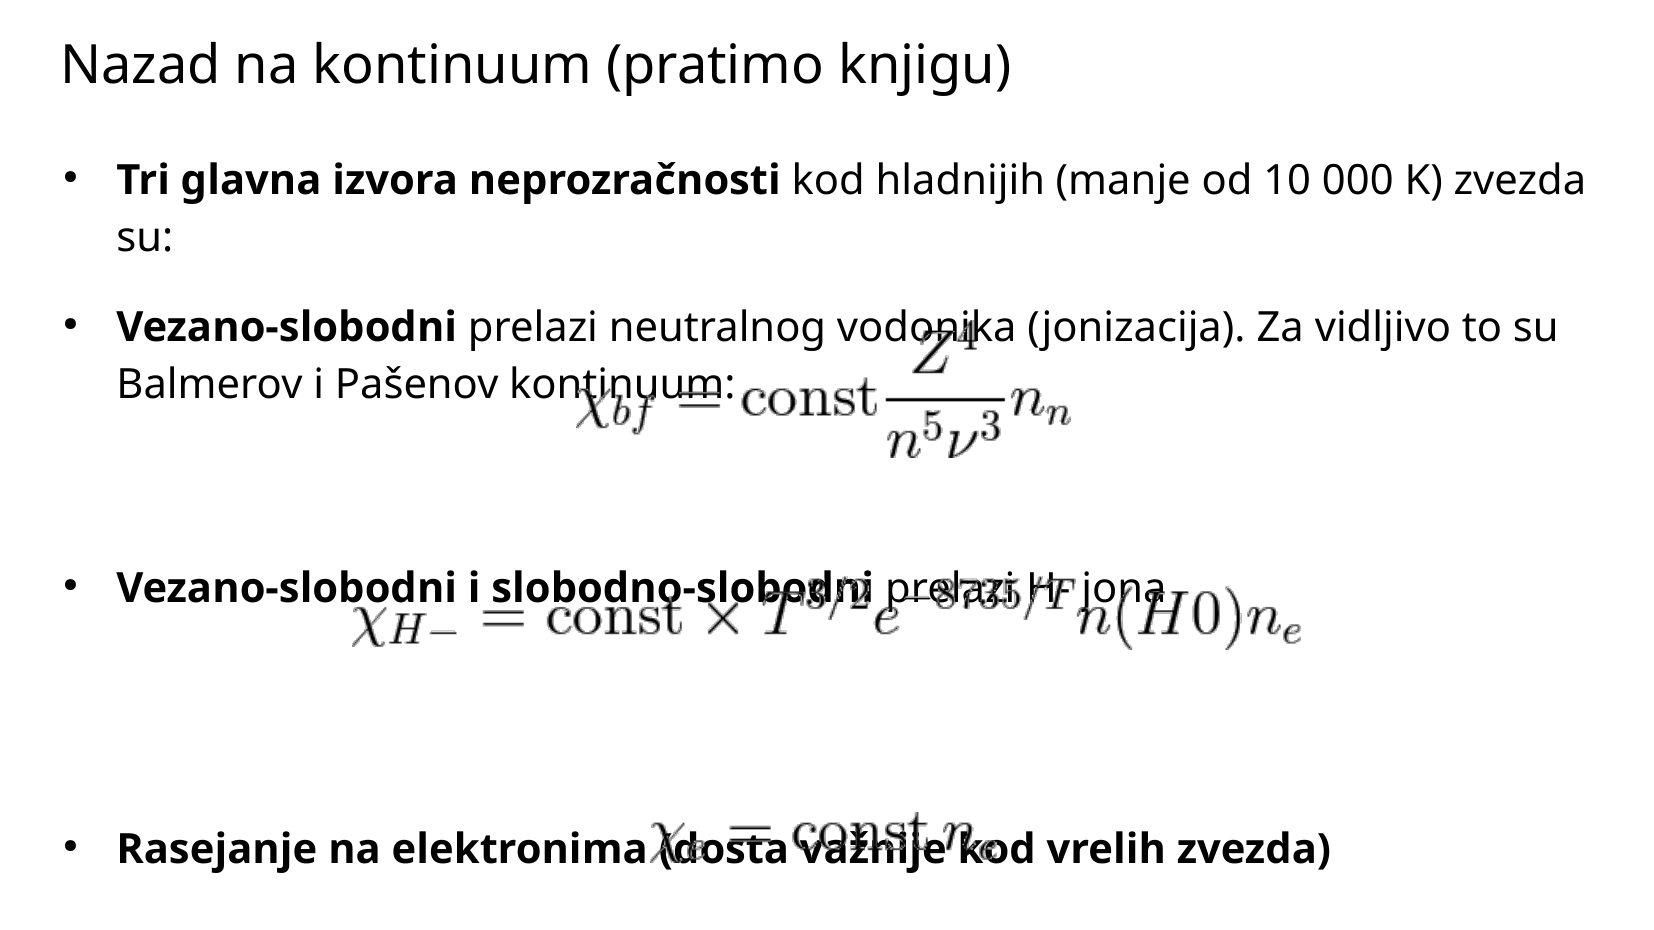

# Nazad na kontinuum (pratimo knjigu)
Tri glavna izvora neprozračnosti kod hladnijih (manje od 10 000 K) zvezda su:
Vezano-slobodni prelazi neutralnog vodonika (jonizacija). Za vidljivo to su Balmerov i Pašenov kontinuum:
Vezano-slobodni i slobodno-slobodni prelazi H- jona
Rasejanje na elektronima (dosta važnije kod vrelih zvezda)